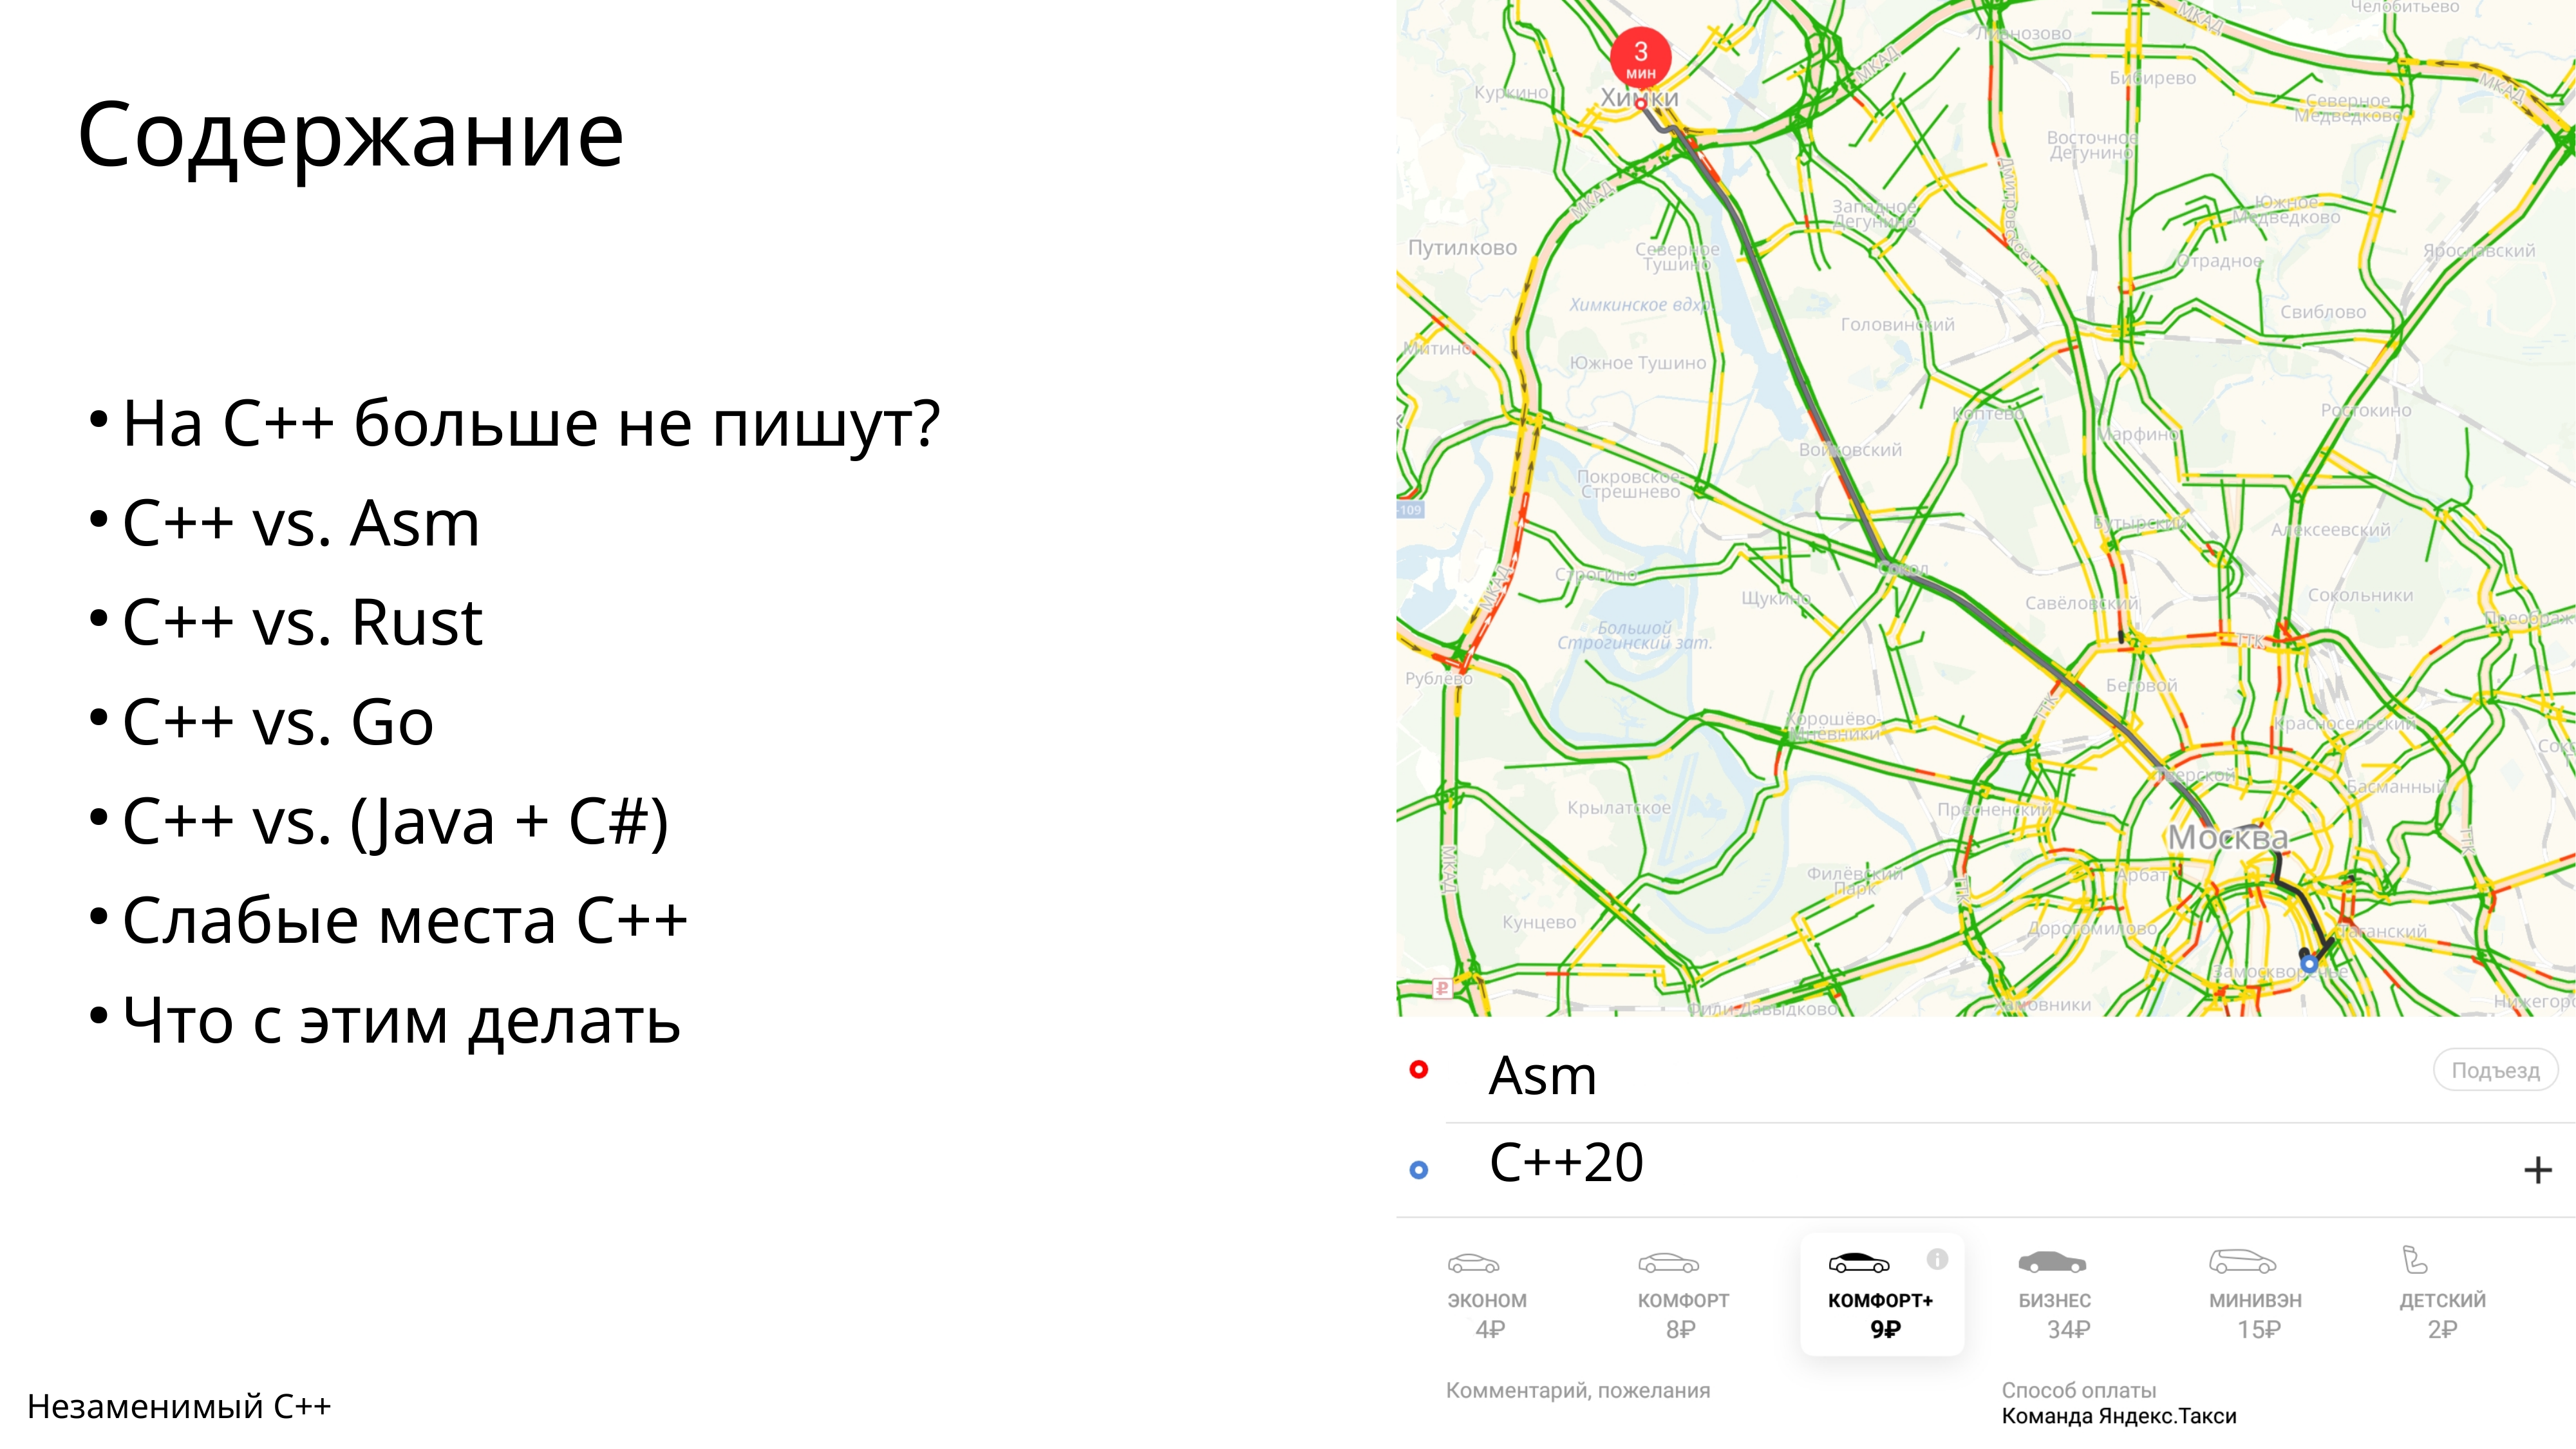

# Содержание
На C++ больше не пишут?
C++ vs. Asm
C++ vs. Rust
C++ vs. Go
C++ vs. (Java + C#)
Слабые места C++
Что с этим делать
Asm
C++20
Незаменимый C++